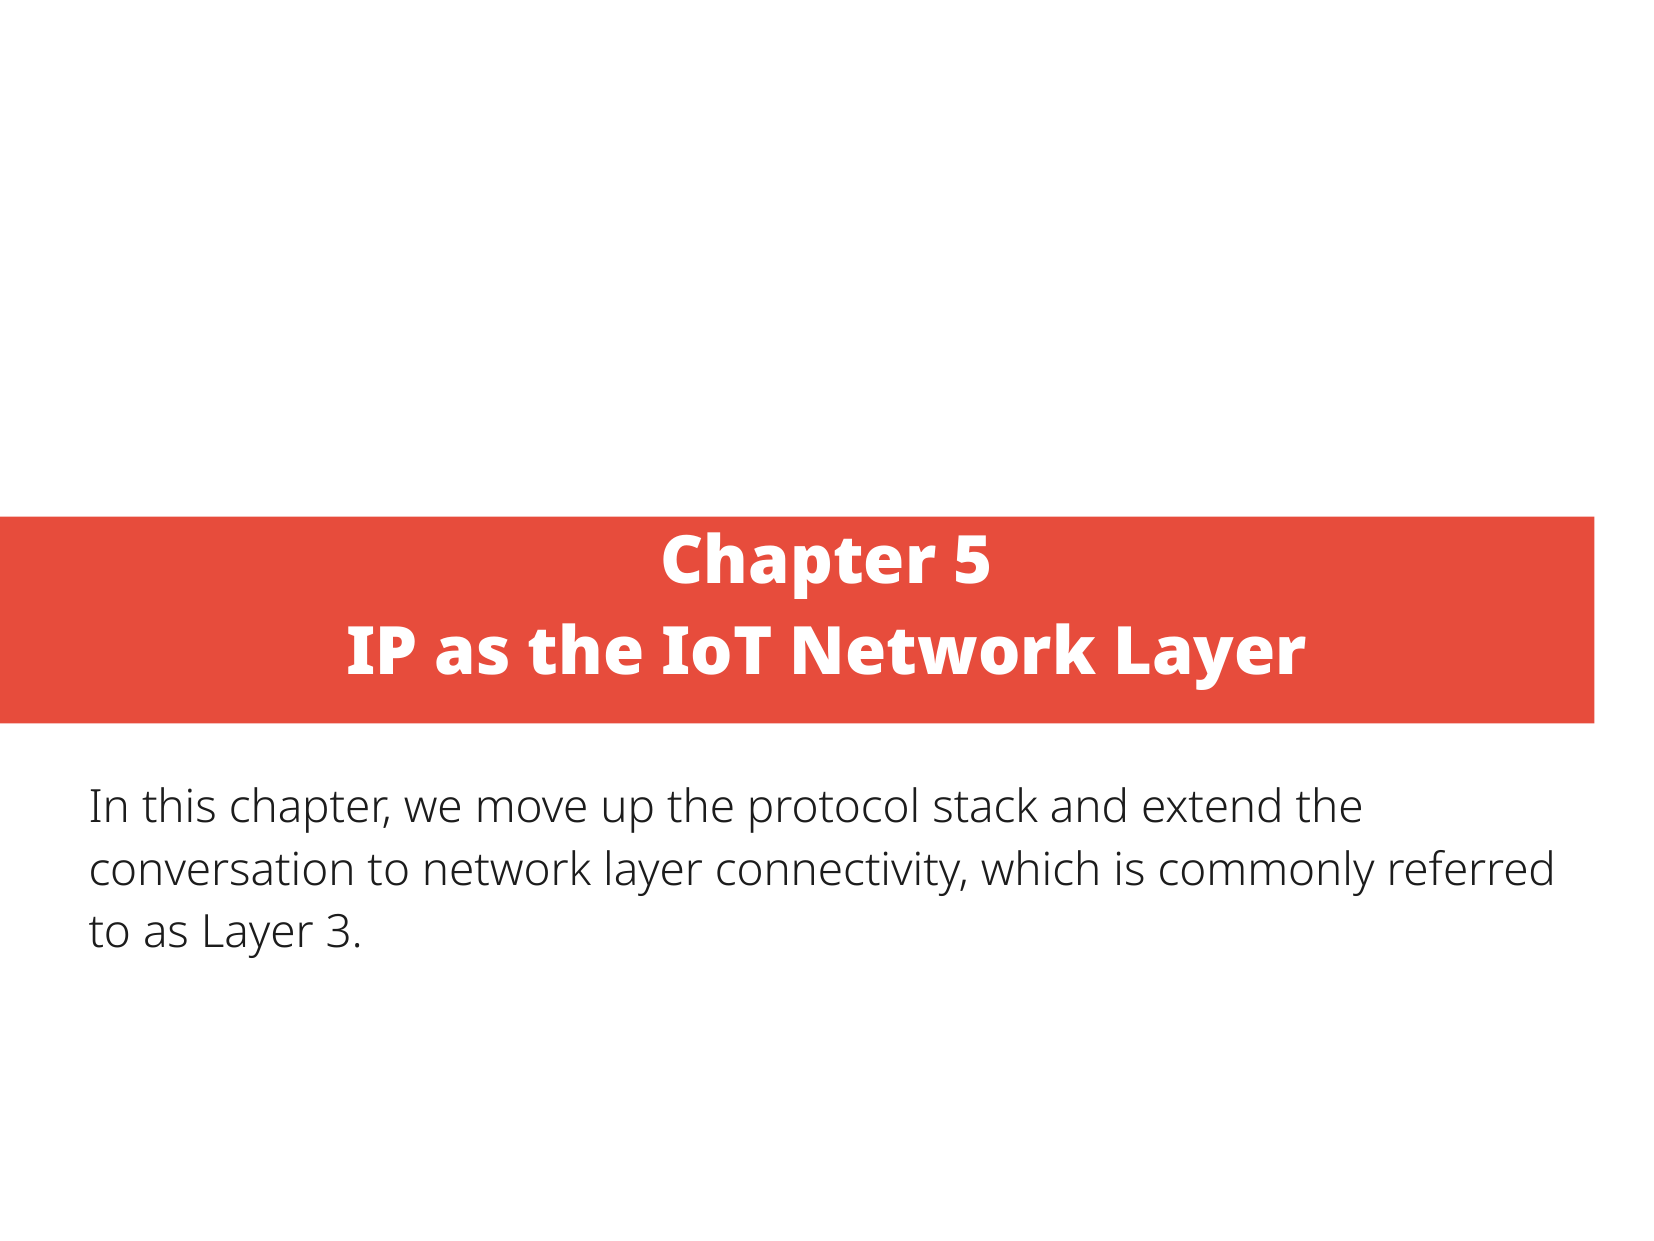

# Chapter 5 IP as the IoT Network Layer
In this chapter, we move up the protocol stack and extend the
conversation to network layer connectivity, which is commonly referred to as Layer 3.